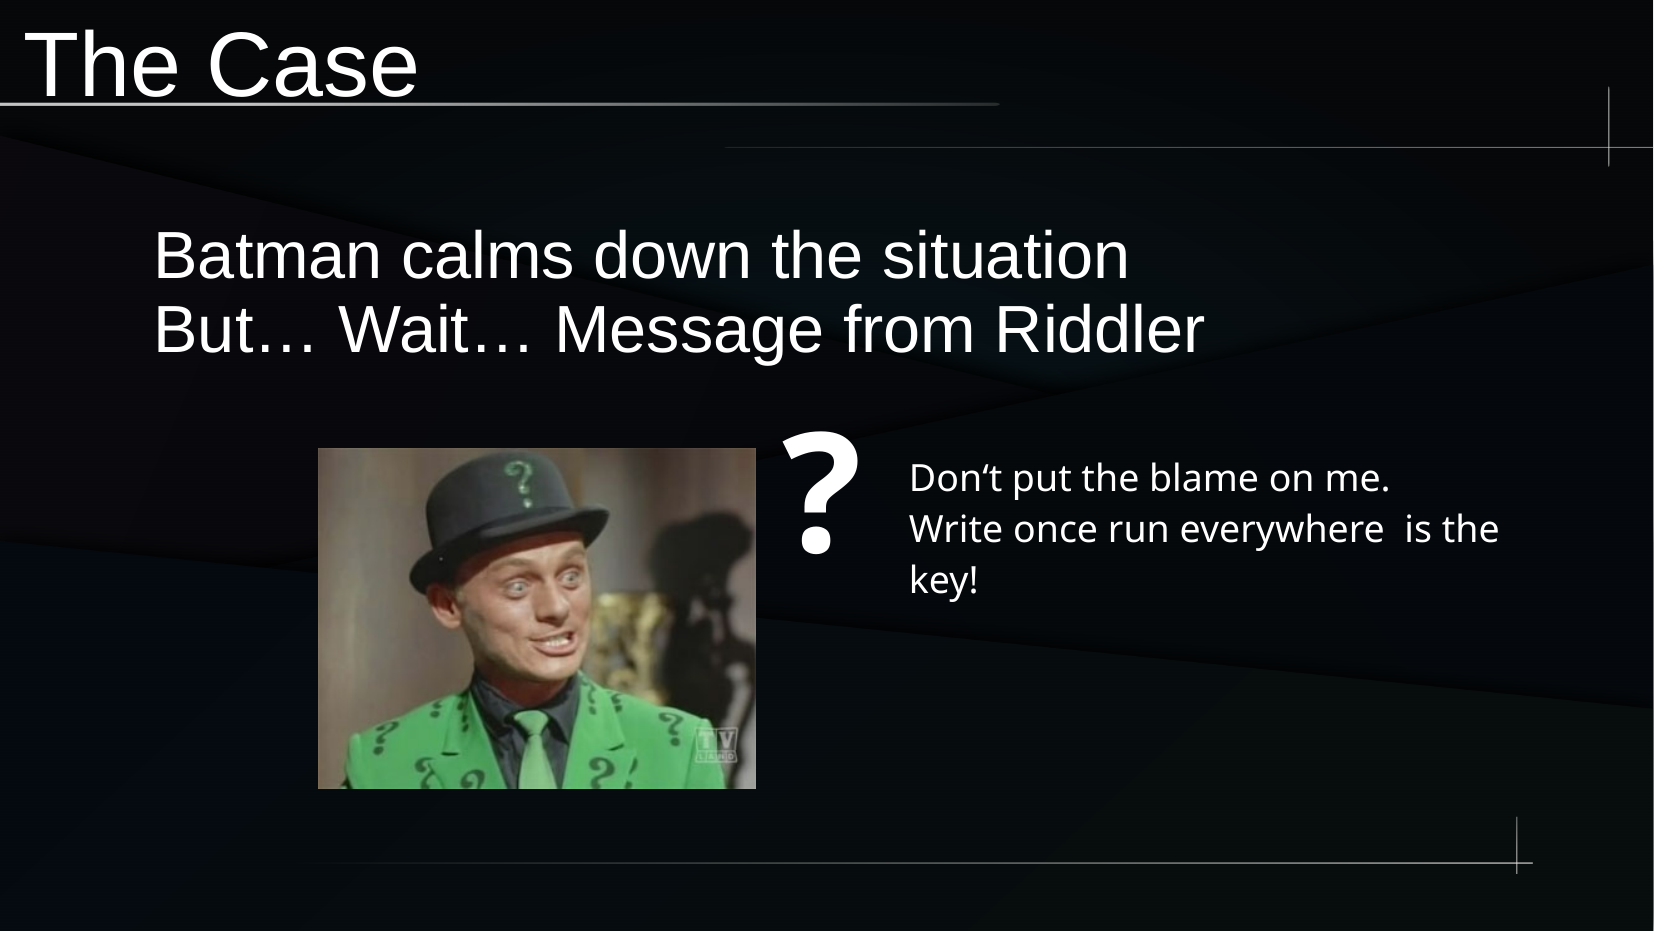

# The Case
Batman calms down the situation
But… Wait… Message from Riddler
?
Don‘t put the blame on me.
Write once run everywhere is the key!